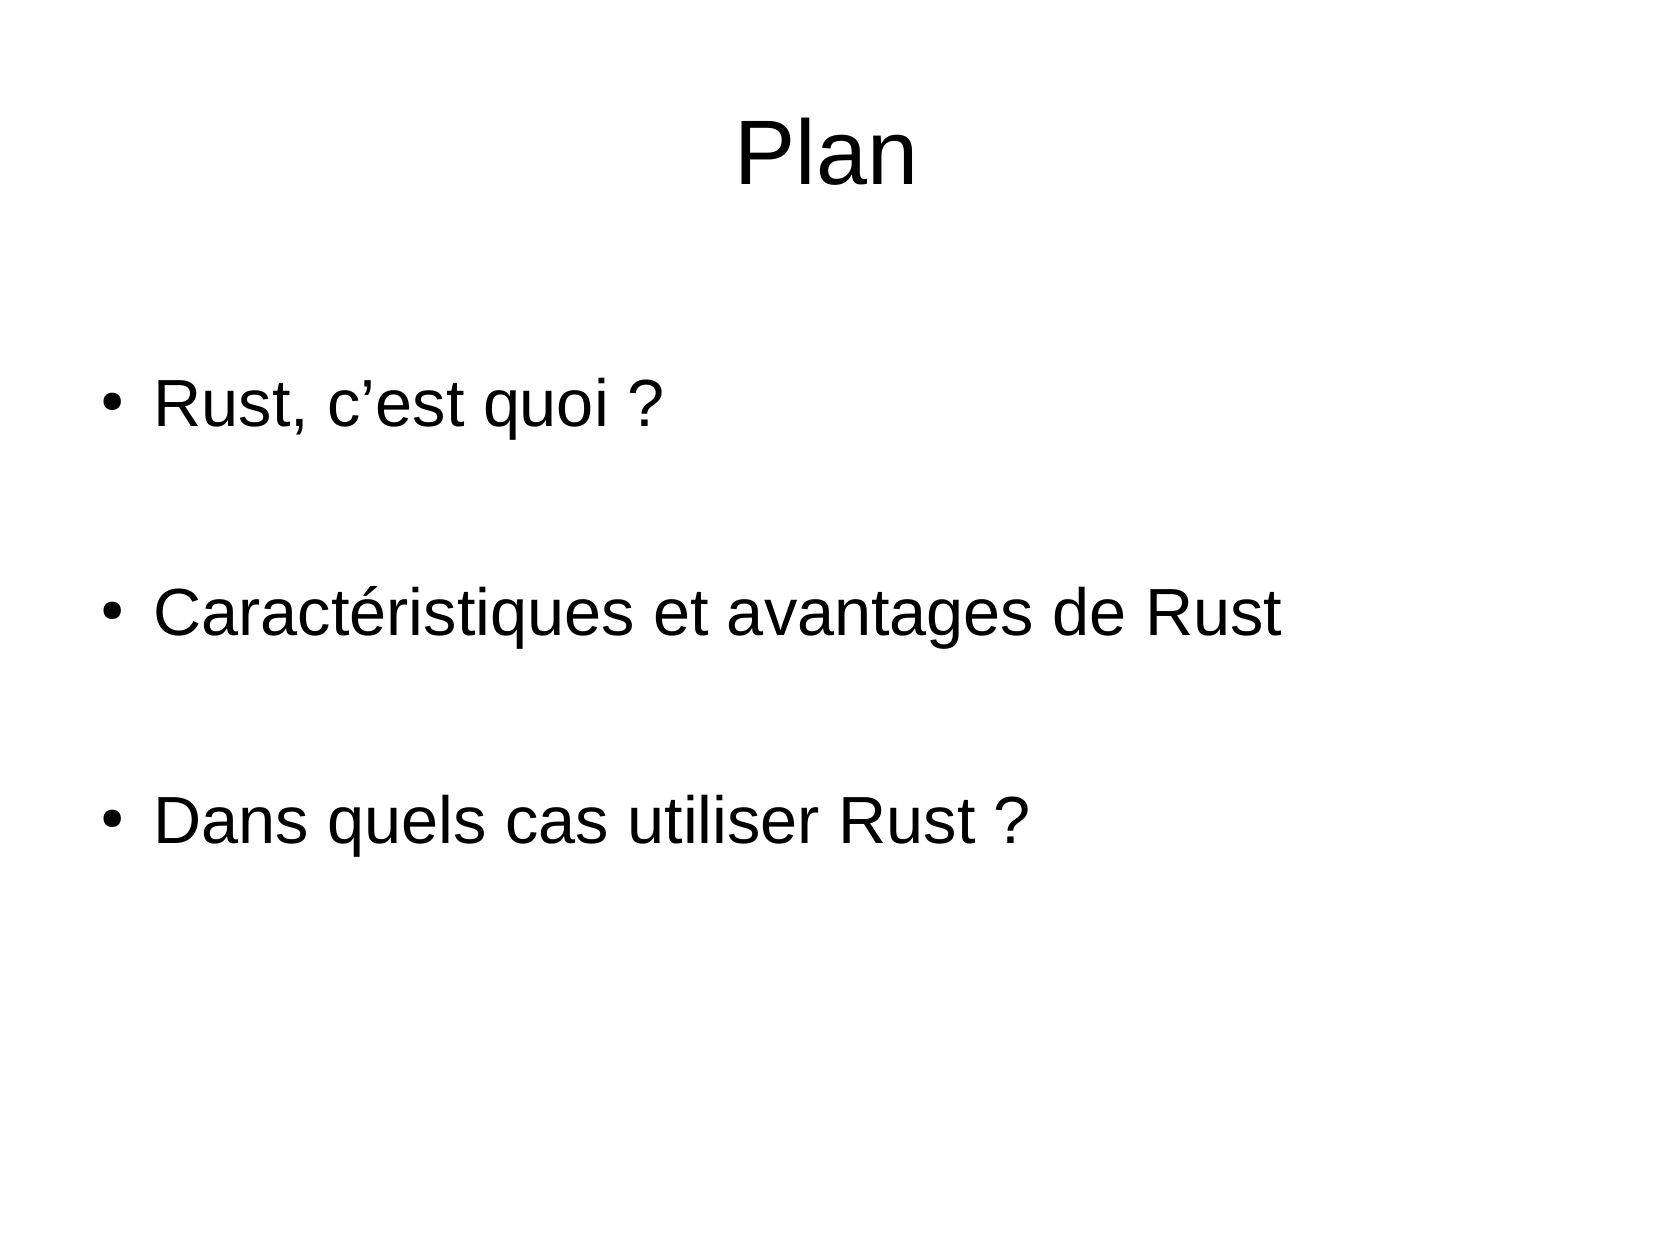

# Plan
Rust, c’est quoi ?
Caractéristiques et avantages de Rust
Dans quels cas utiliser Rust ?